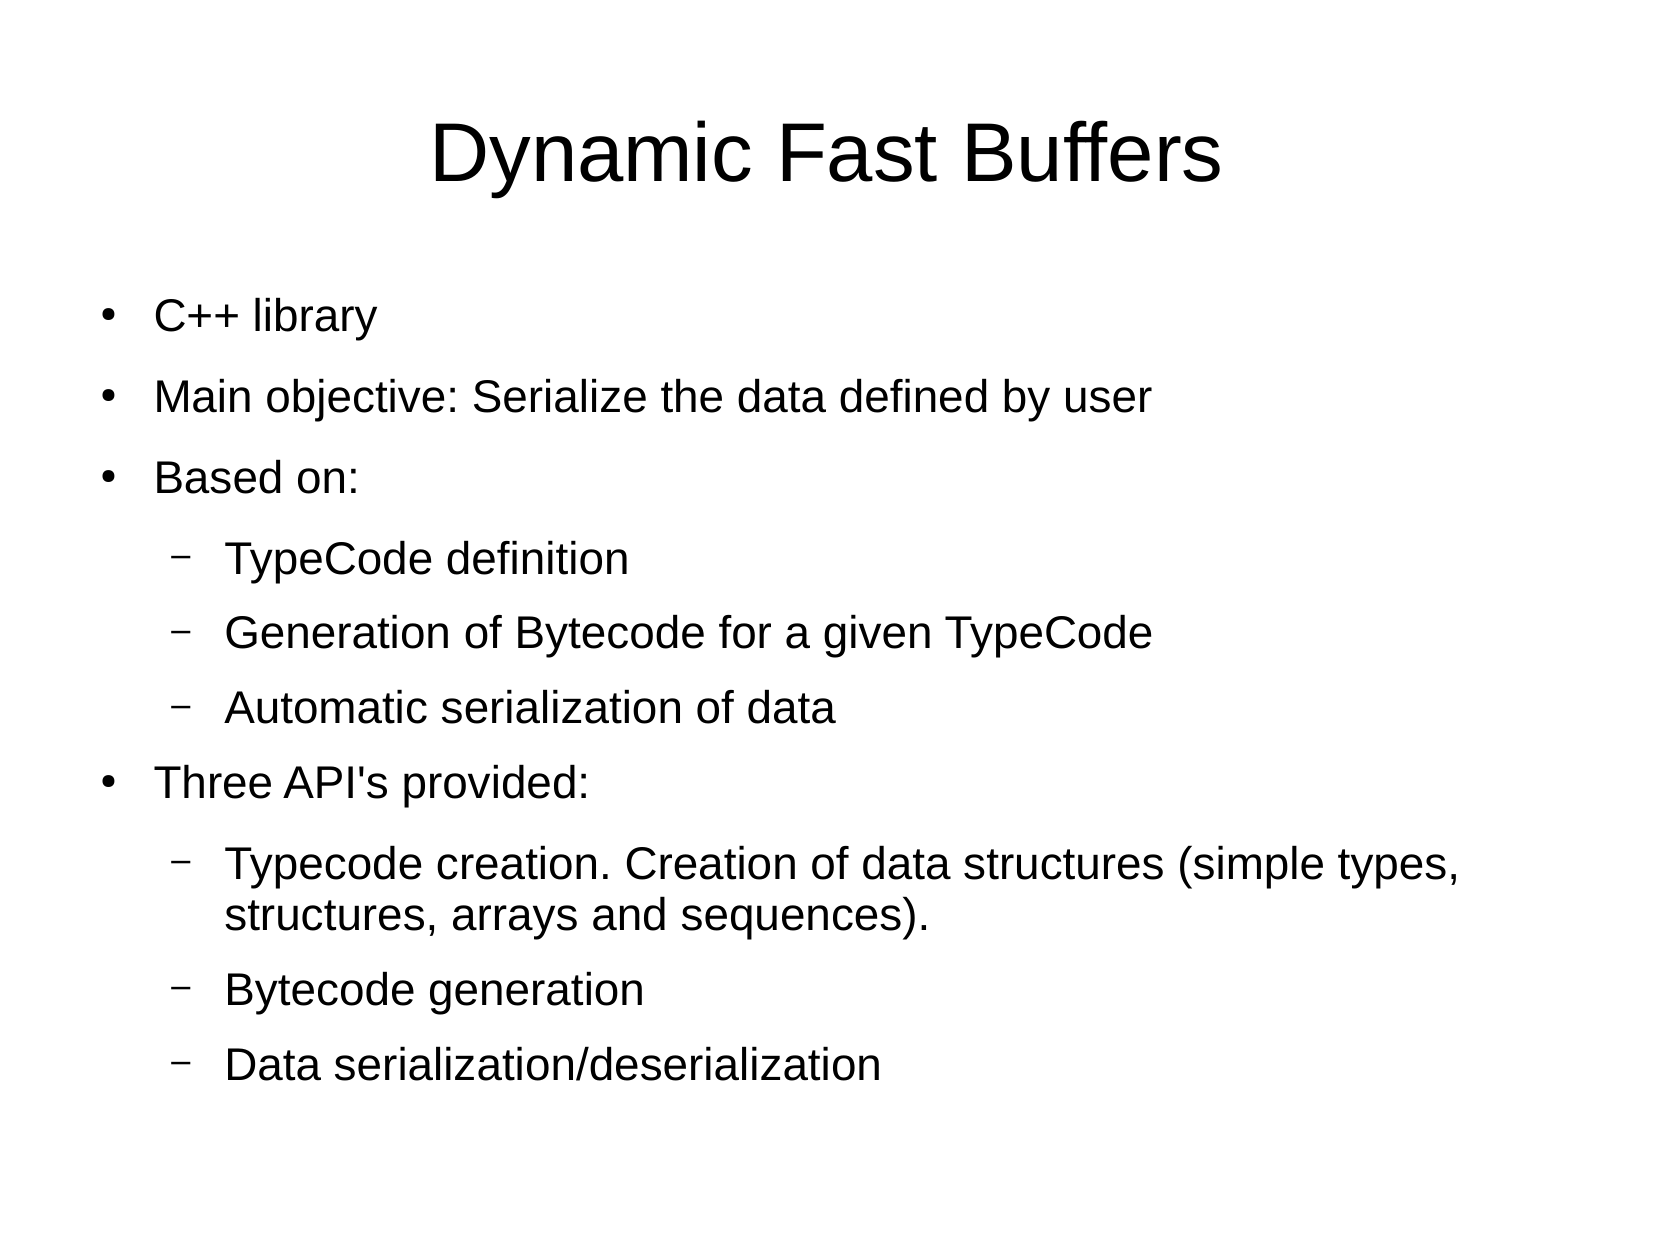

# Dynamic Fast Buffers
C++ library
Main objective: Serialize the data defined by user
Based on:
TypeCode definition
Generation of Bytecode for a given TypeCode
Automatic serialization of data
Three API's provided:
Typecode creation. Creation of data structures (simple types, structures, arrays and sequences).
Bytecode generation
Data serialization/deserialization